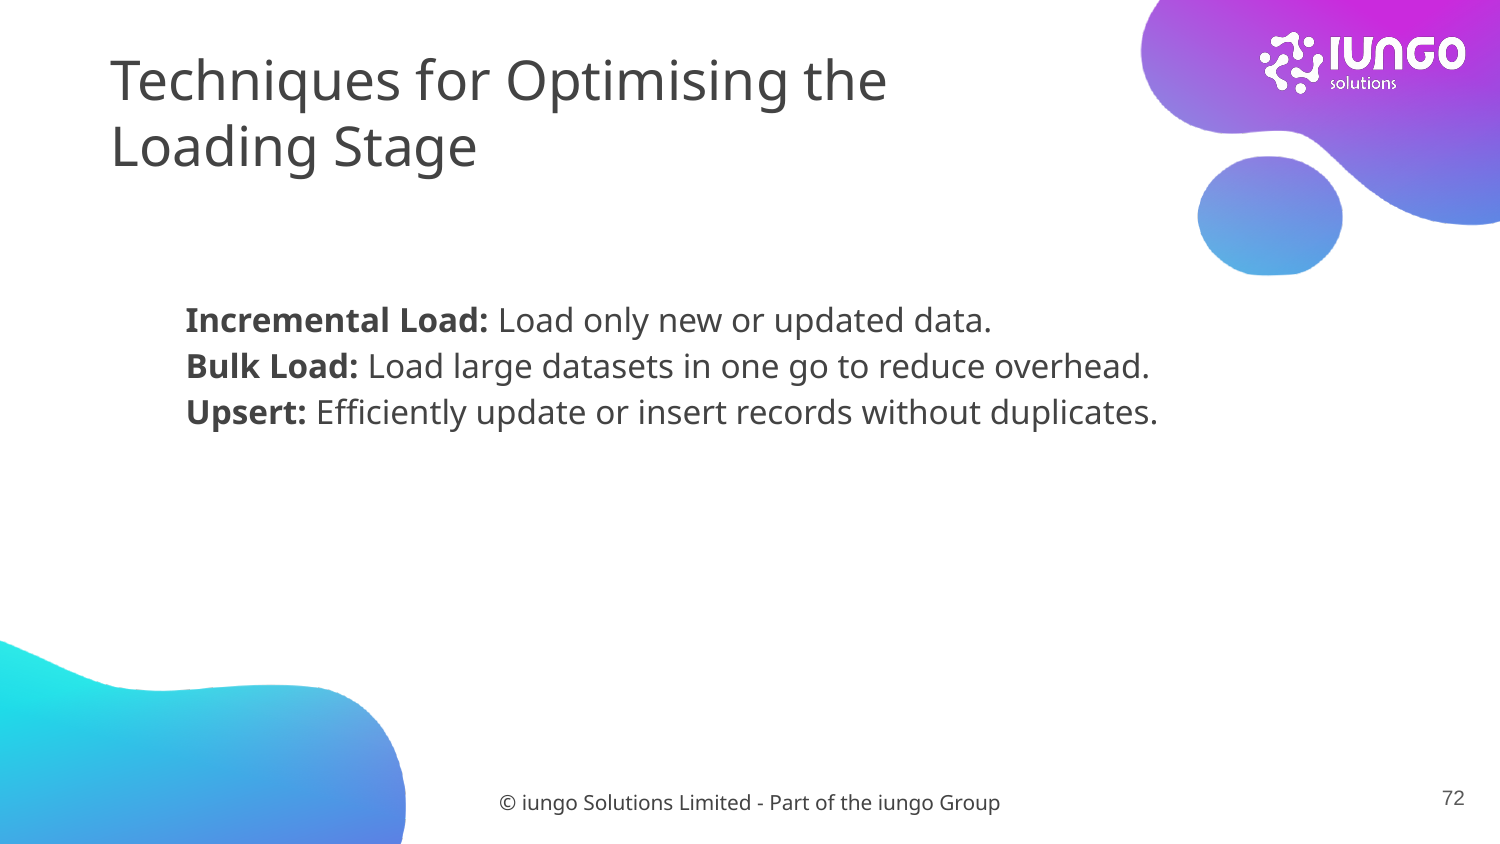

# Techniques for Optimising the Loading Stage
Incremental Load: Load only new or updated data.
Bulk Load: Load large datasets in one go to reduce overhead.
Upsert: Efficiently update or insert records without duplicates.